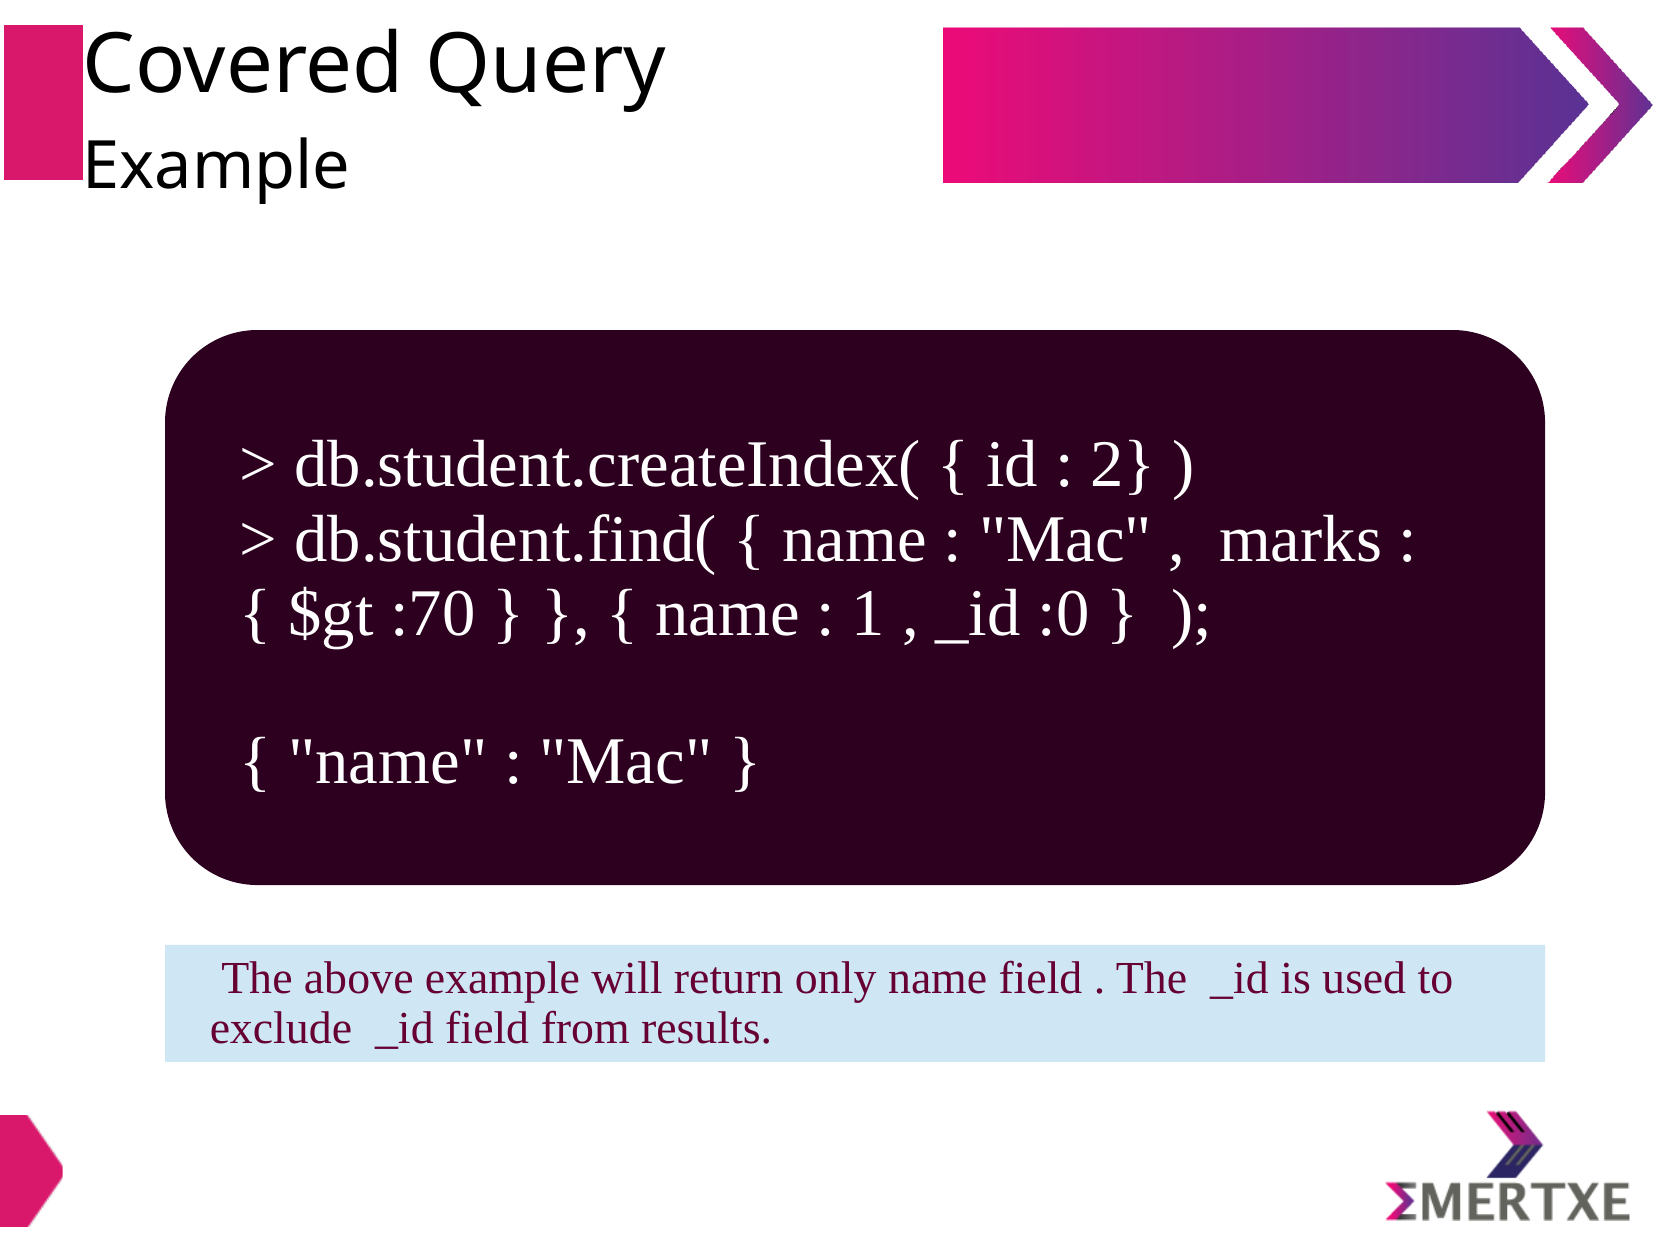

# Covered Query Example
> db.student.createIndex( { id : 2} )
> db.student.find( { name : "Mac" , marks : { $gt :70 } }, { name : 1 , _id :0 } );
{ "name" : "Mac" }
 The above example will return only name field . The _id is used to exclude _id field from results.